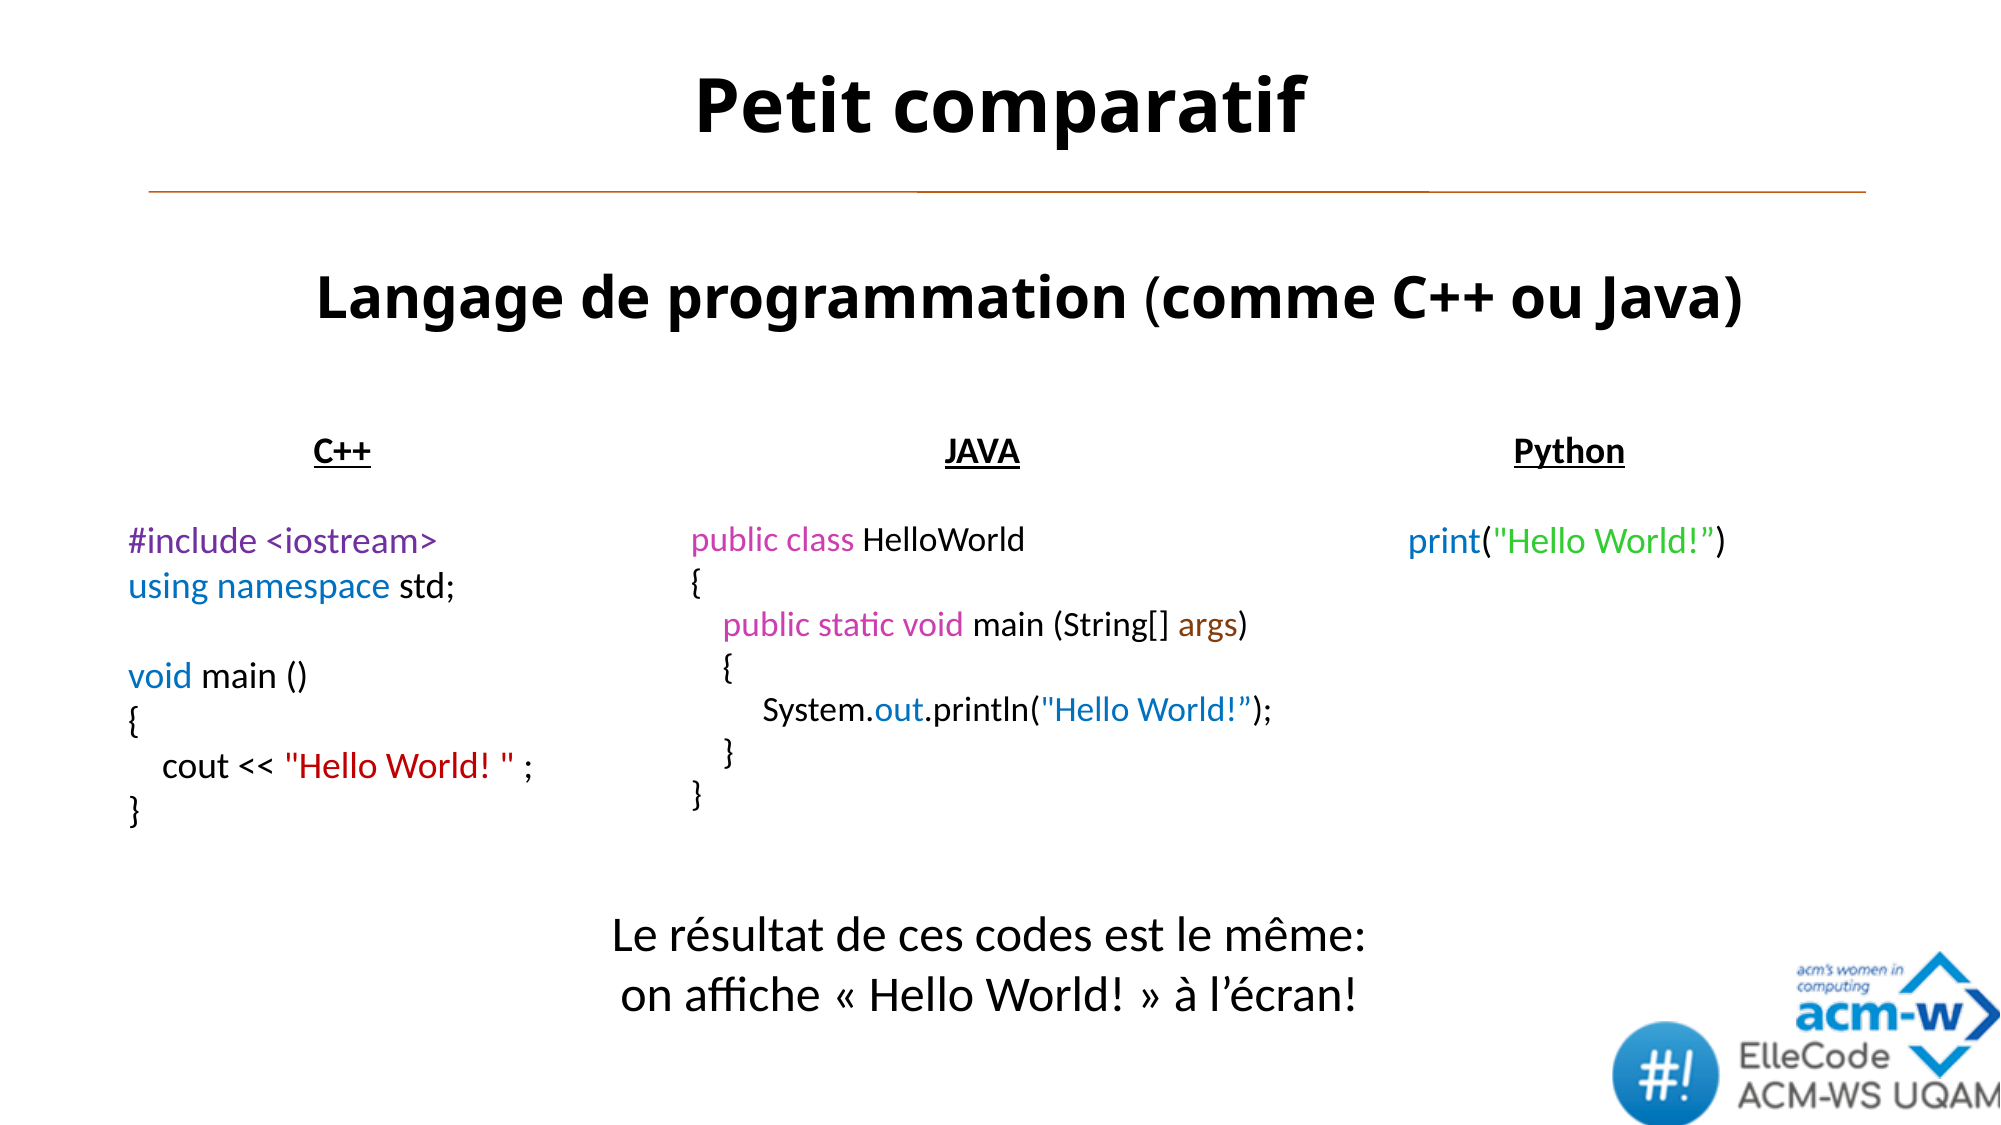

Petit comparatif
	Langage de programmation (comme C++ ou Java)
C++
#include <iostream>
using namespace std;
void main ()
{
 cout << "Hello World! " ;
}
JAVA
public class HelloWorld
{
 public static void main (String[] args)
 {
 System.out.println("Hello World!”);
 }
}
Python
print("Hello World!”)
Le résultat de ces codes est le même:
on affiche « Hello World! » à l’écran!